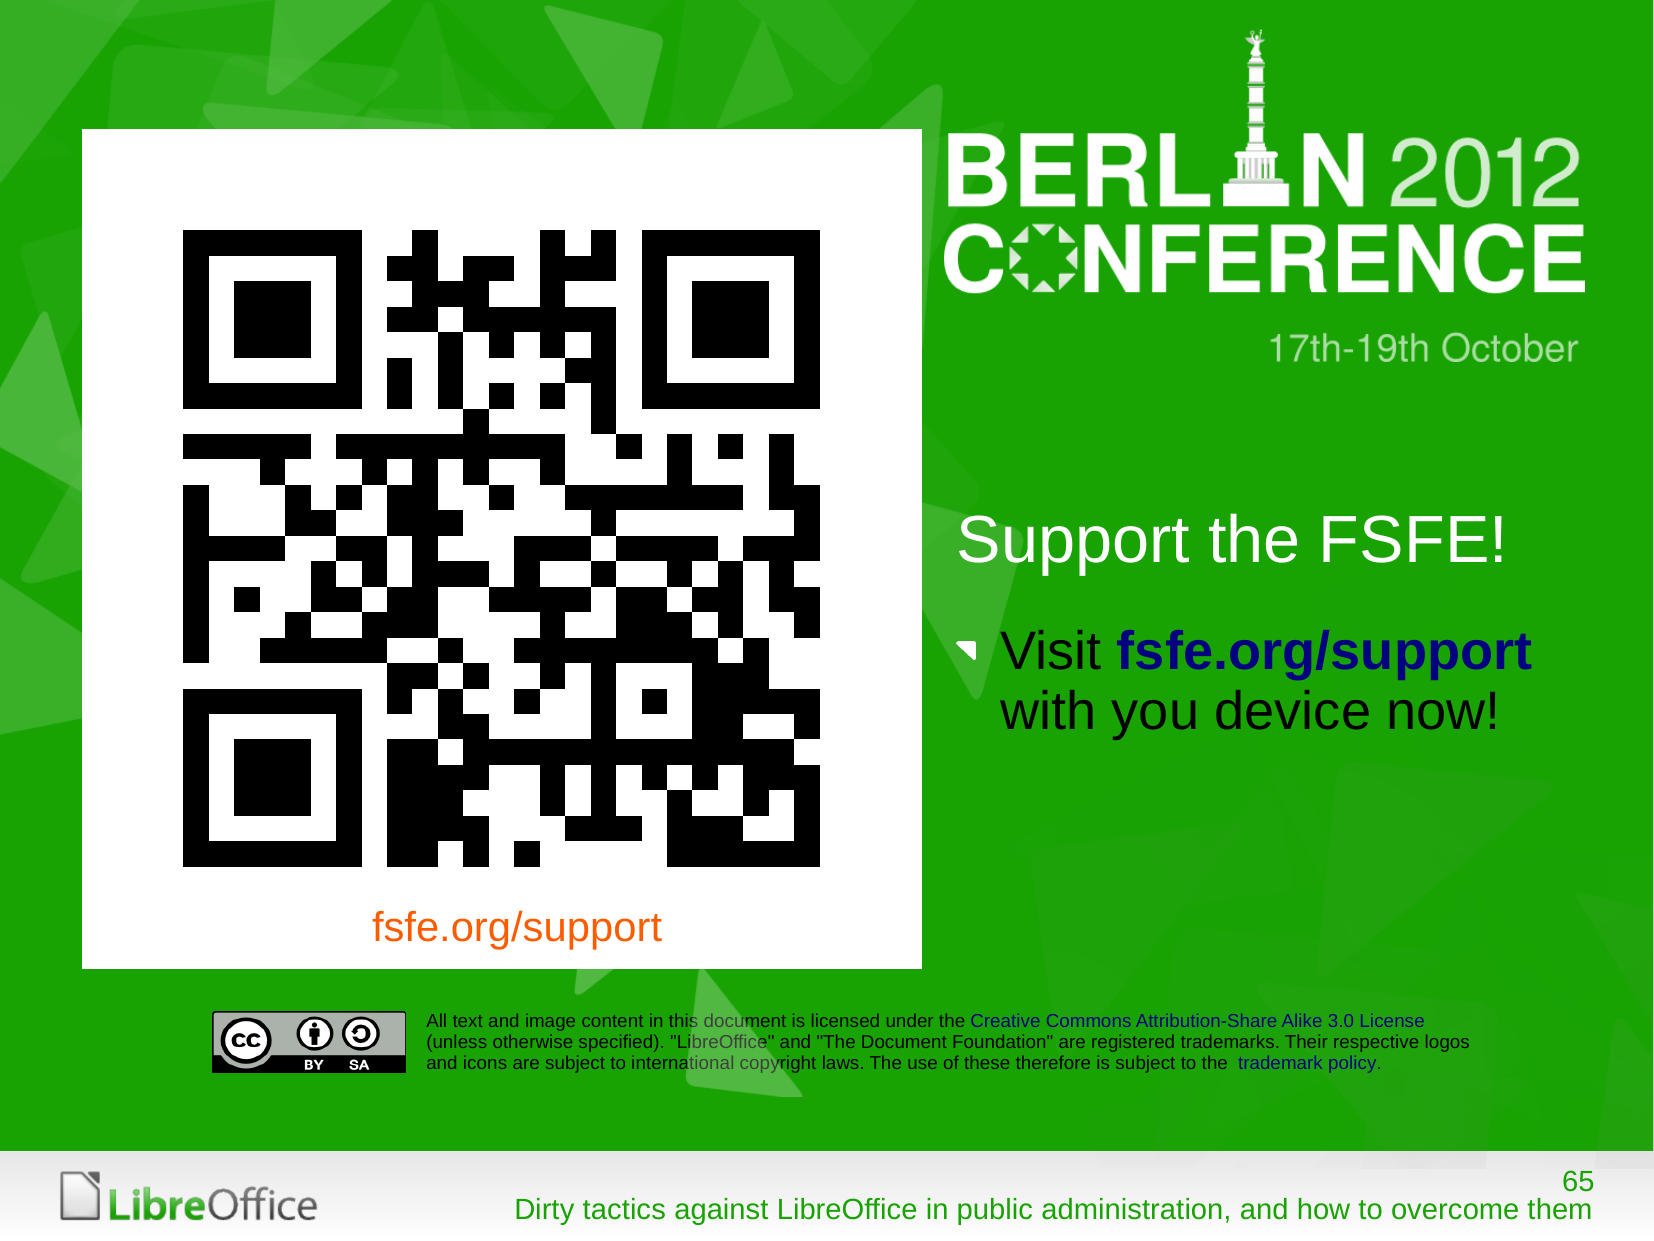

# Support the FSFE!
Visit fsfe.org/support with you device now!
fsfe.org/support
65
Dirty tactics against LibreOffice in public administration, and how to overcome them